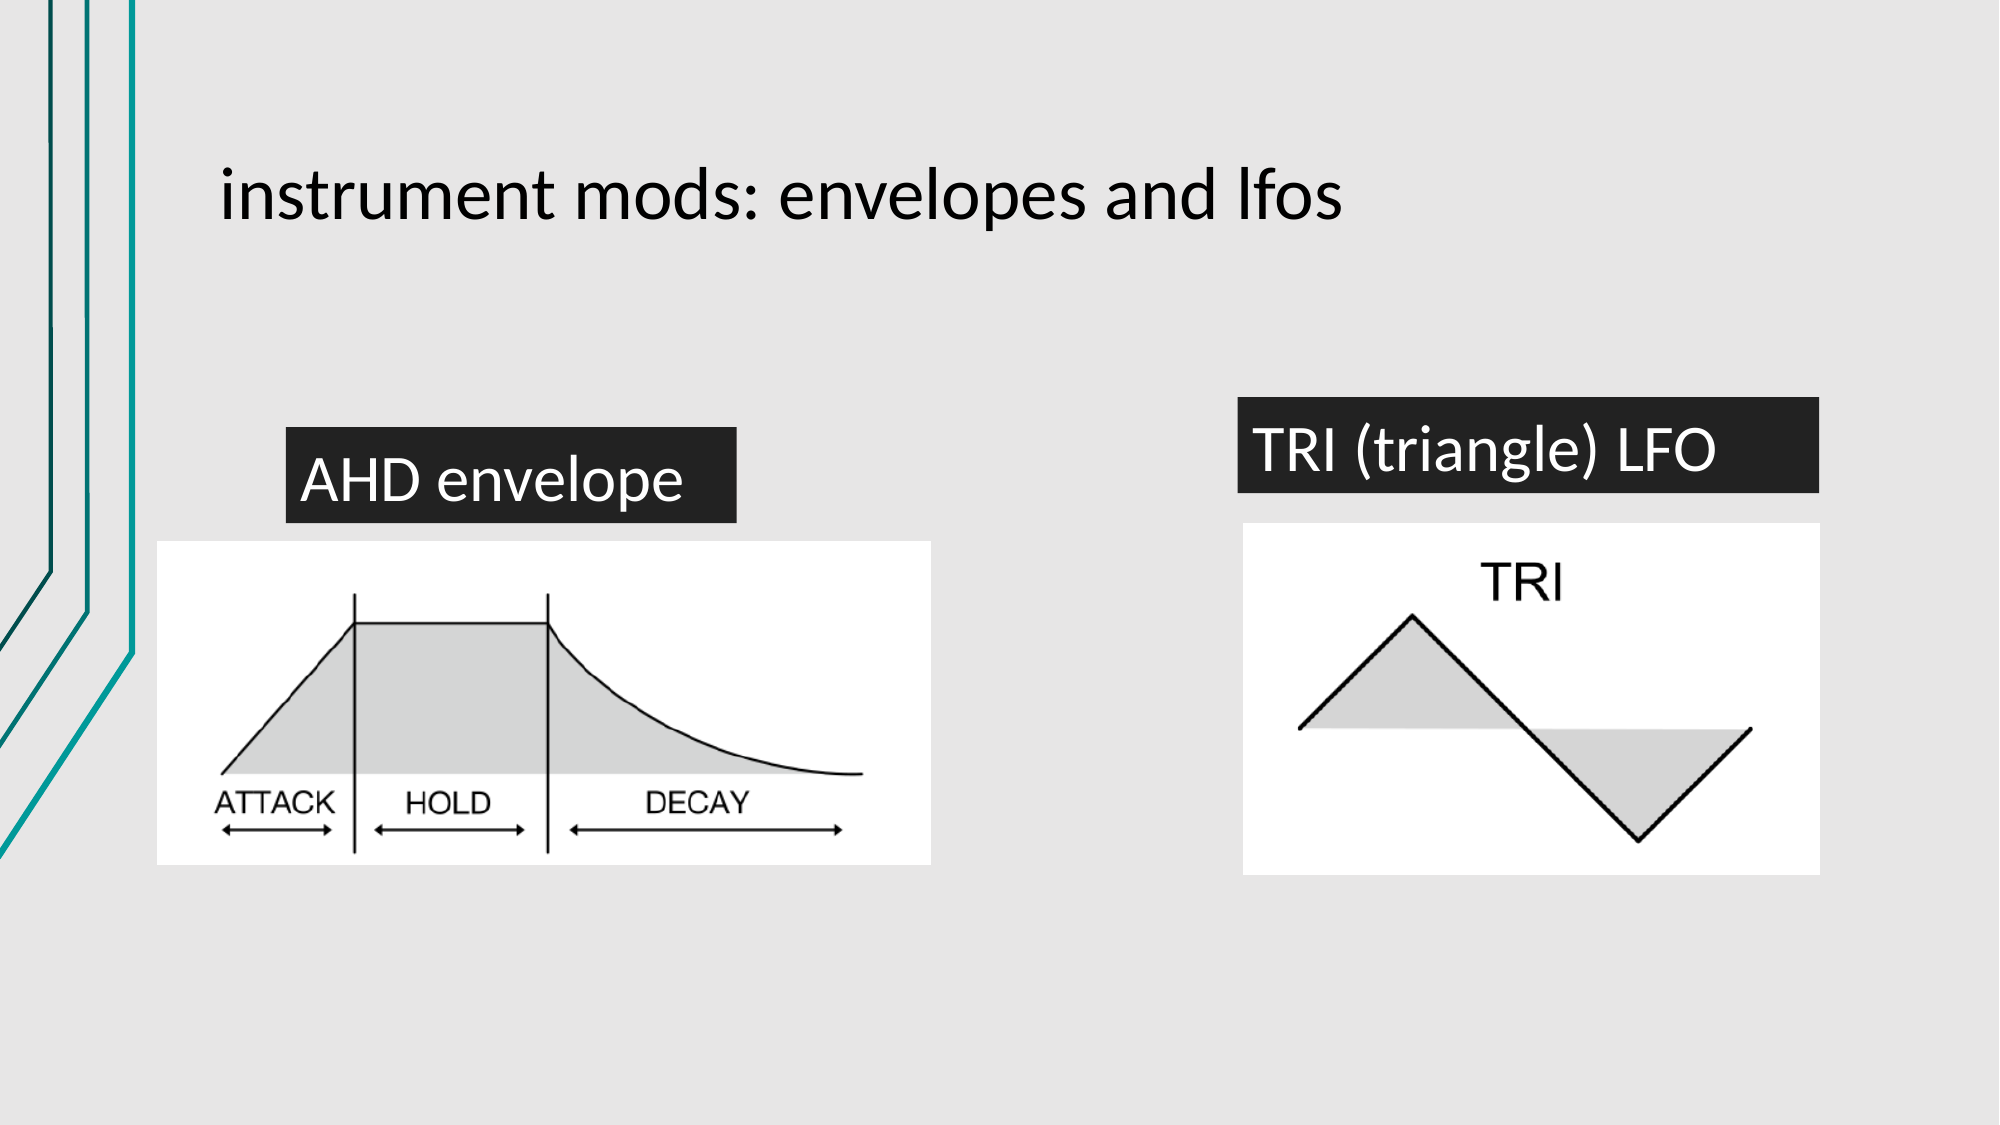

# instrument mods: envelopes and lfos
TRI (triangle) LFO
AHD envelope